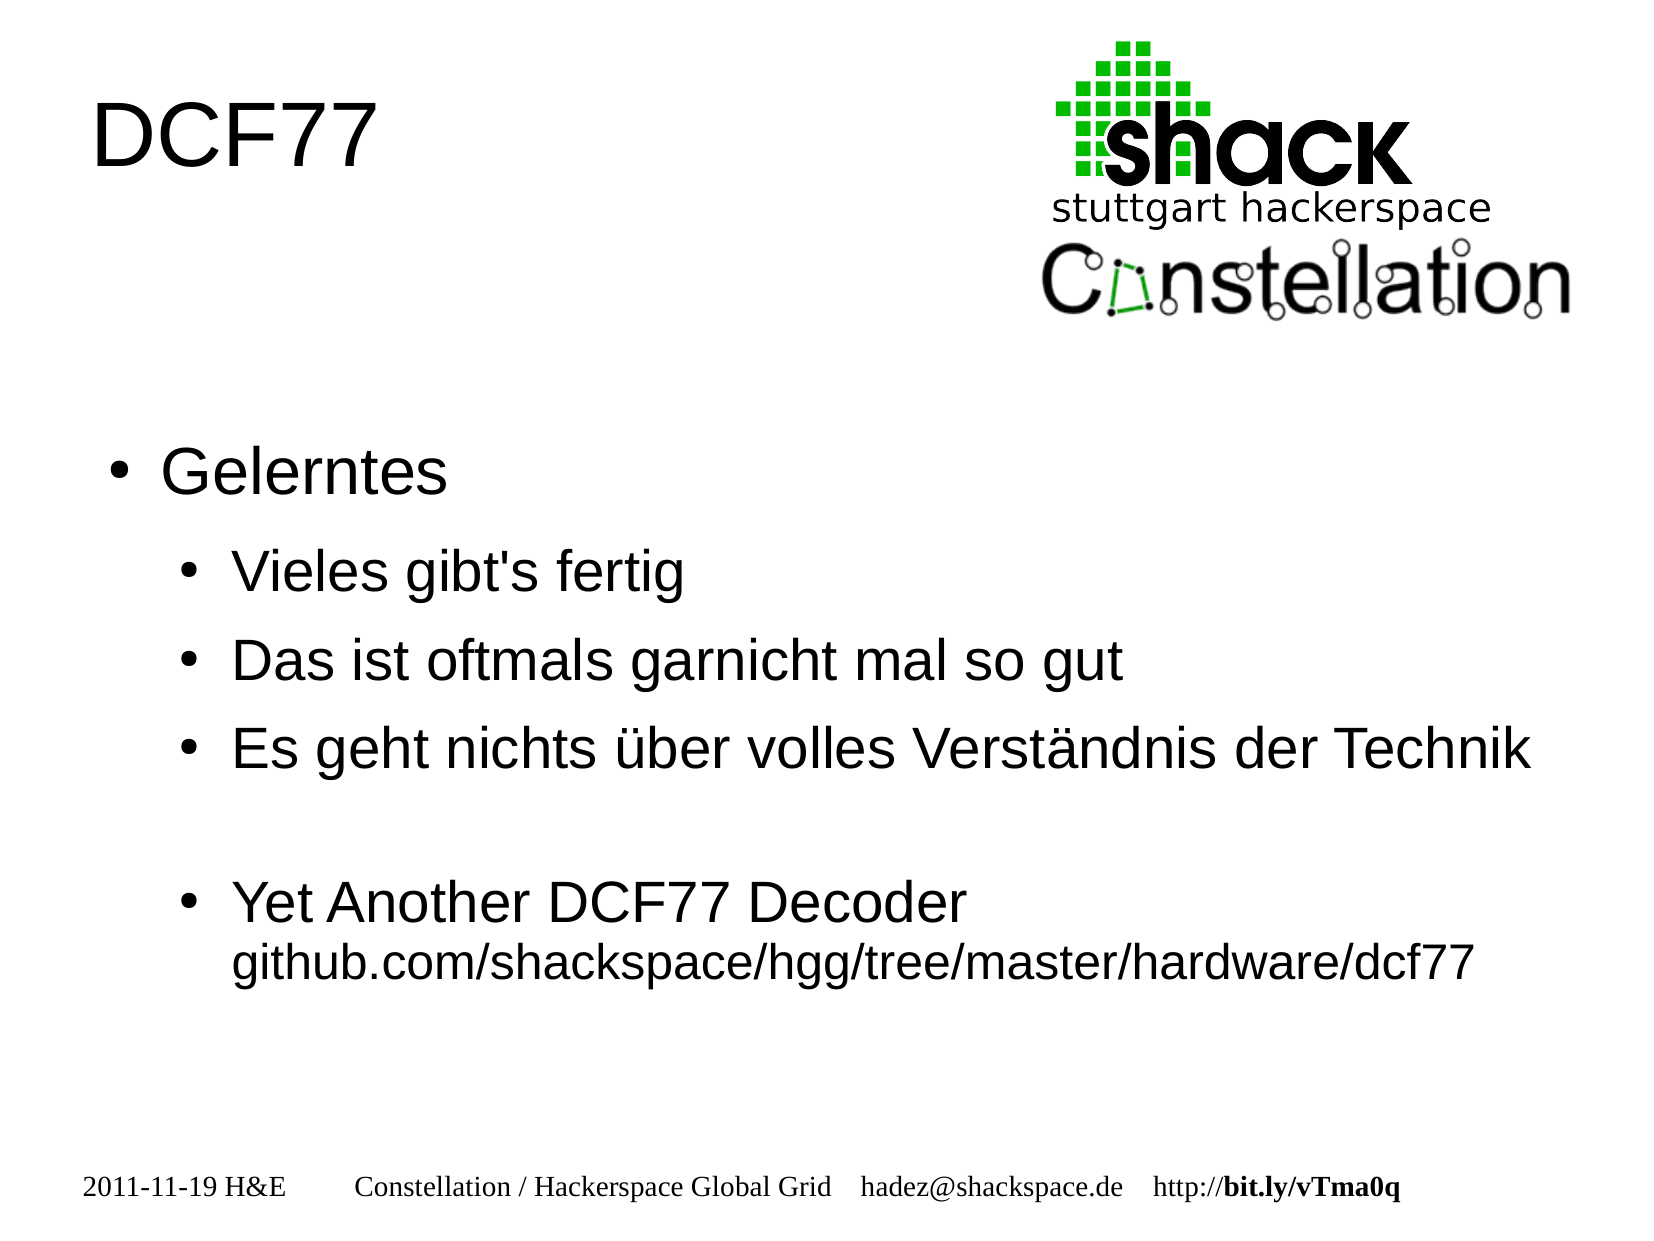

# DCF77
Gelerntes
Vieles gibt's fertig
Das ist oftmals garnicht mal so gut
Es geht nichts über volles Verständnis der Technik
Yet Another DCF77 Decoder
github.com/shackspace/hgg/tree/master/hardware/dcf77